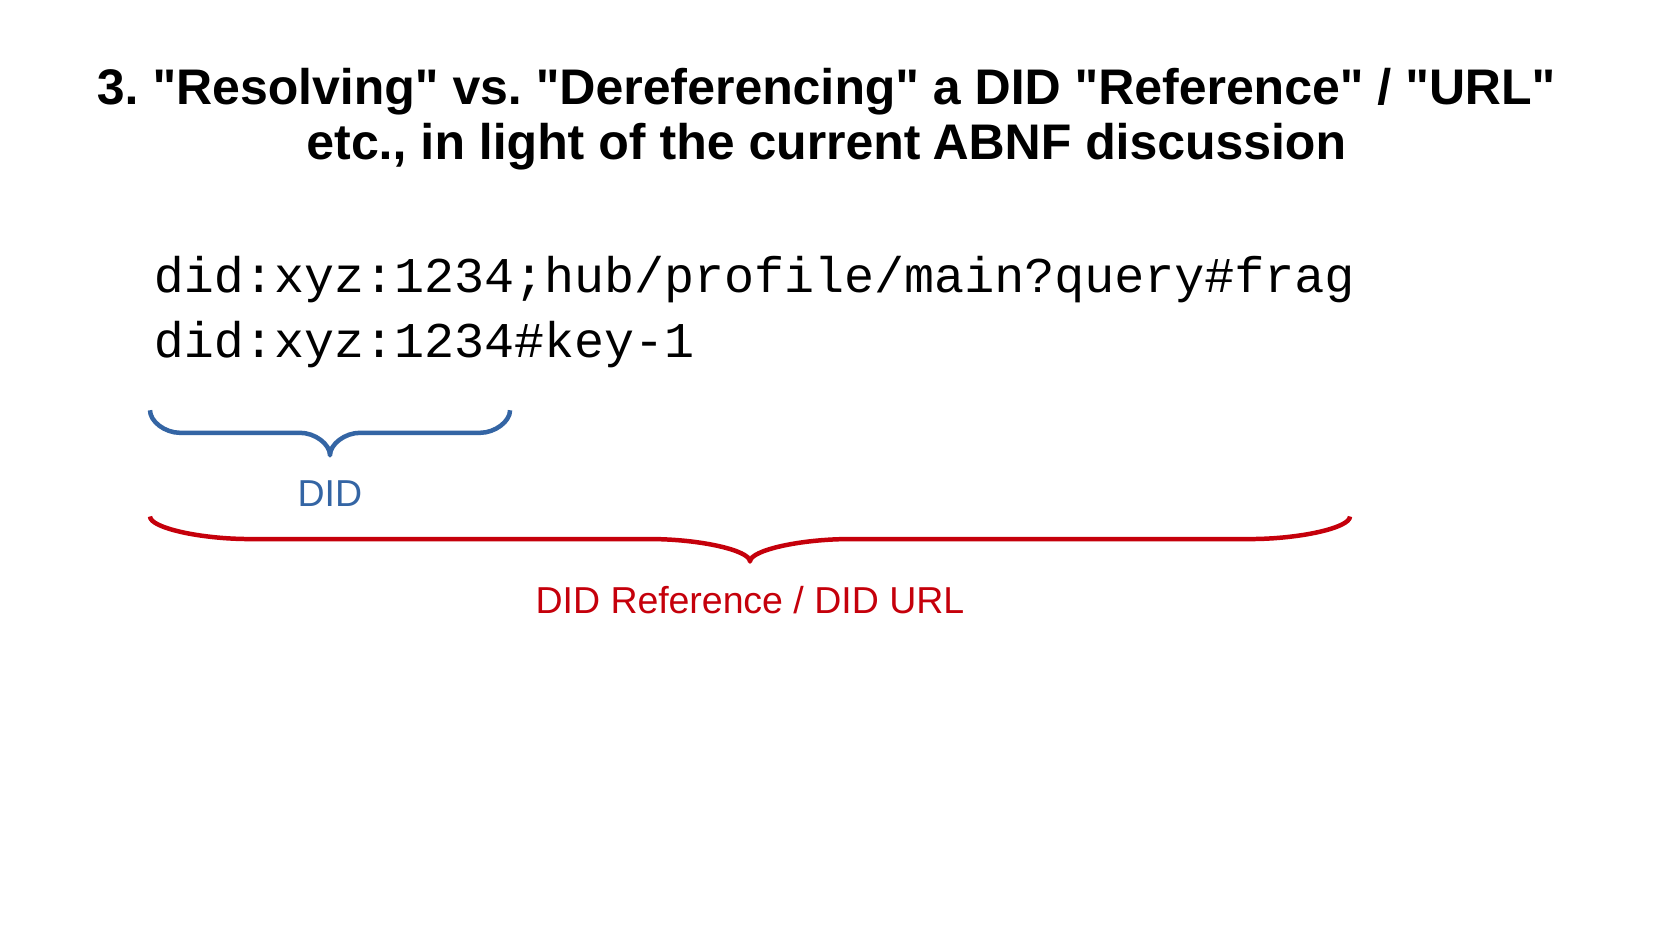

# 3. "Resolving" vs. "Dereferencing" a DID "Reference" / "URL" etc., in light of the current ABNF discussion
did:xyz:1234;hub/profile/main?query#frag
did:xyz:1234#key-1
DID
DID Reference / DID URL